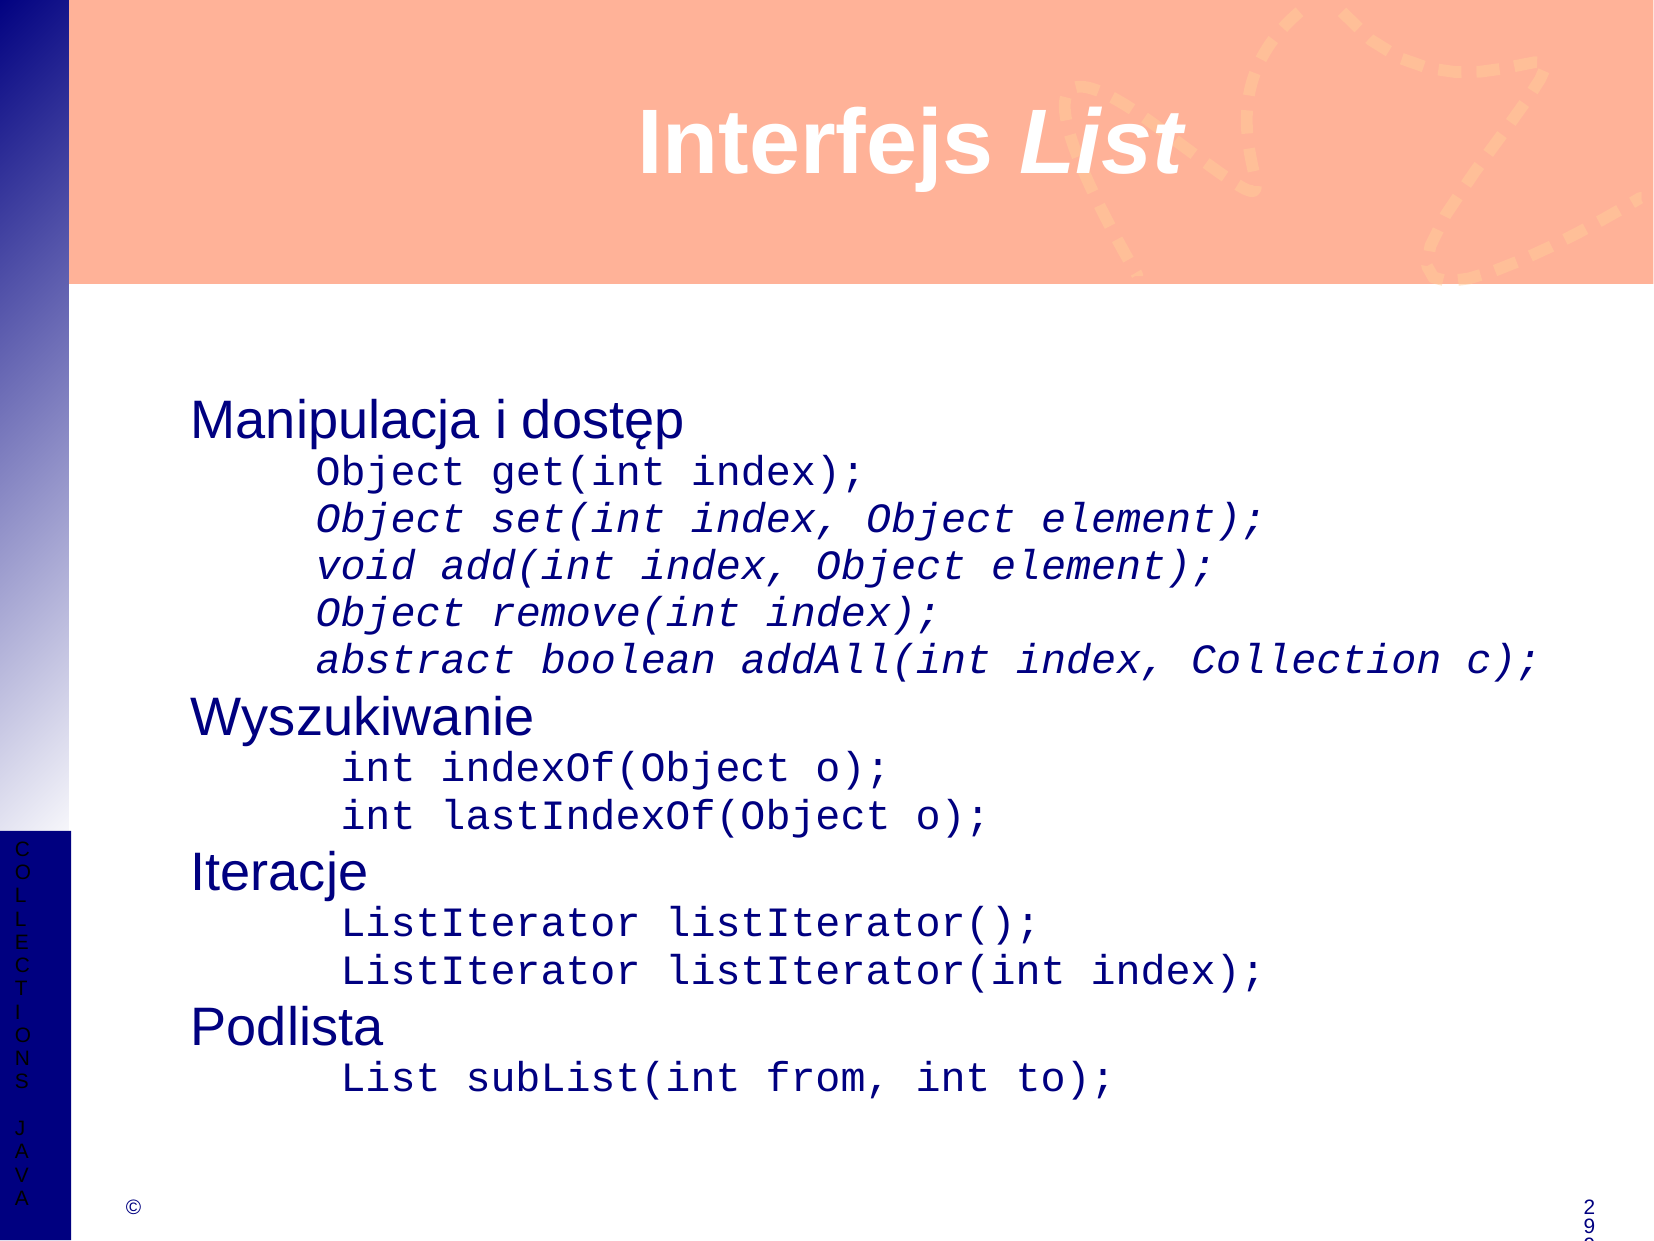

Interfejs List
# Manipulacja i dostęp
 Object get(int index);
 Object set(int index, Object element);
 void add(int index, Object element);
 Object remove(int index);
 abstract boolean addAll(int index, Collection c);
Wyszukiwanie
 int indexOf(Object o);
 int lastIndexOf(Object o);
Iteracje
 ListIterator listIterator();
 ListIterator listIterator(int index);
Podlista
 List subList(int from, int to);
C
O
L
L
E
C
T
I
O
N
S
J
A
V
A